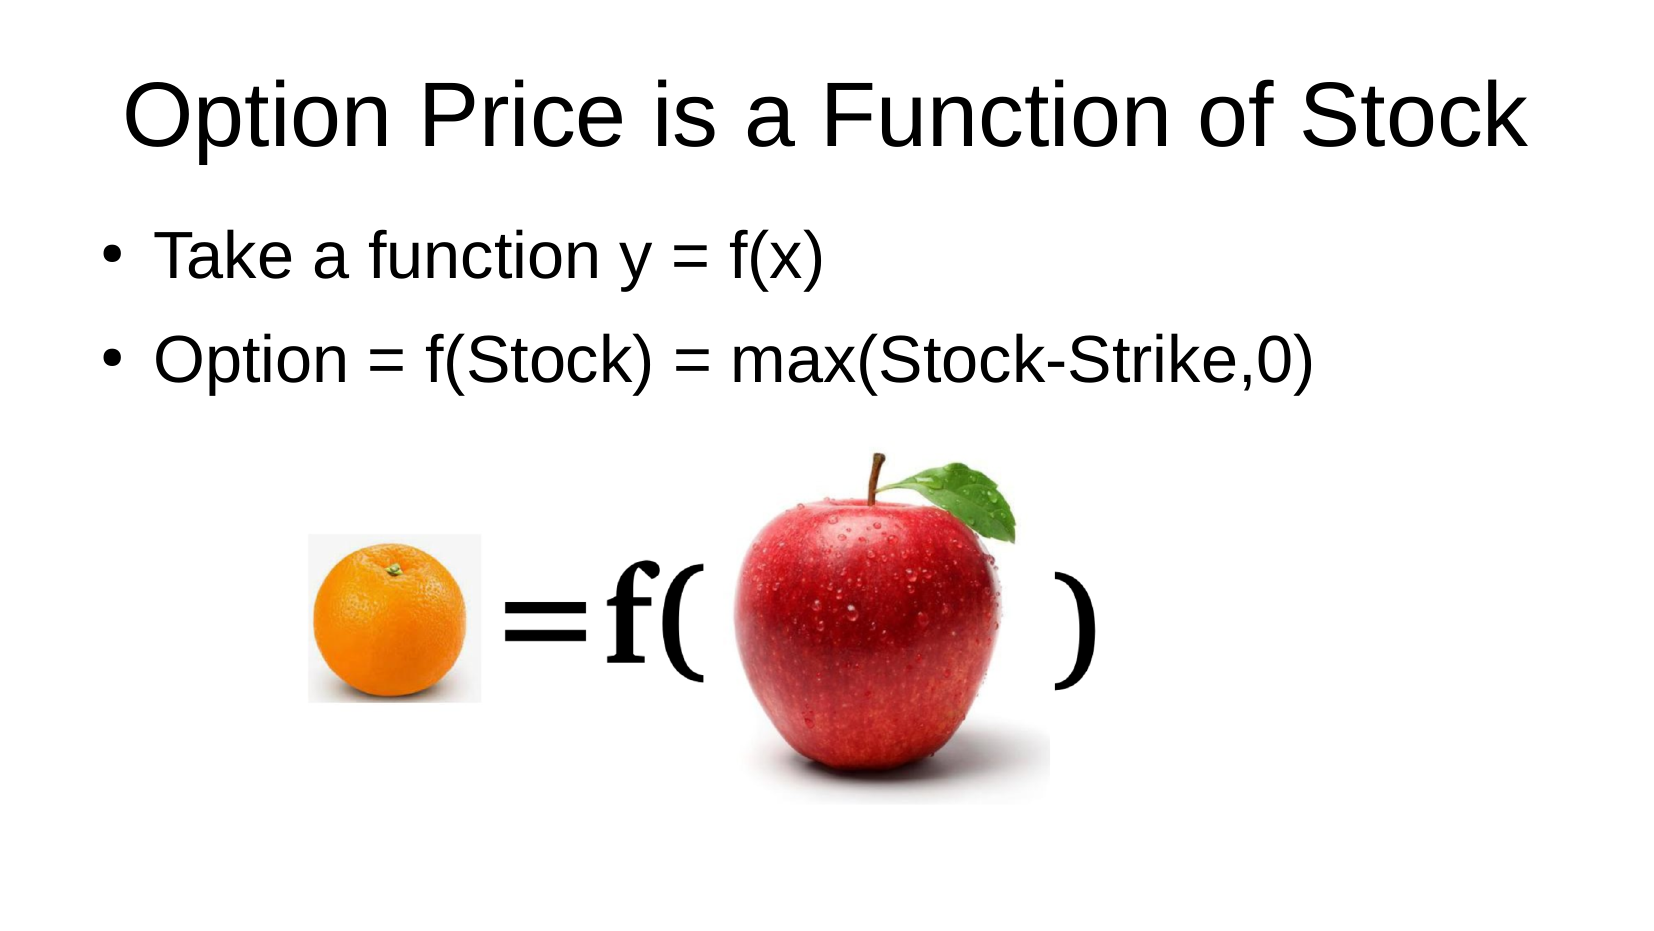

# Option Price is a Function of Stock
Take a function y = f(x)
Option = f(Stock) = max(Stock-Strike,0)